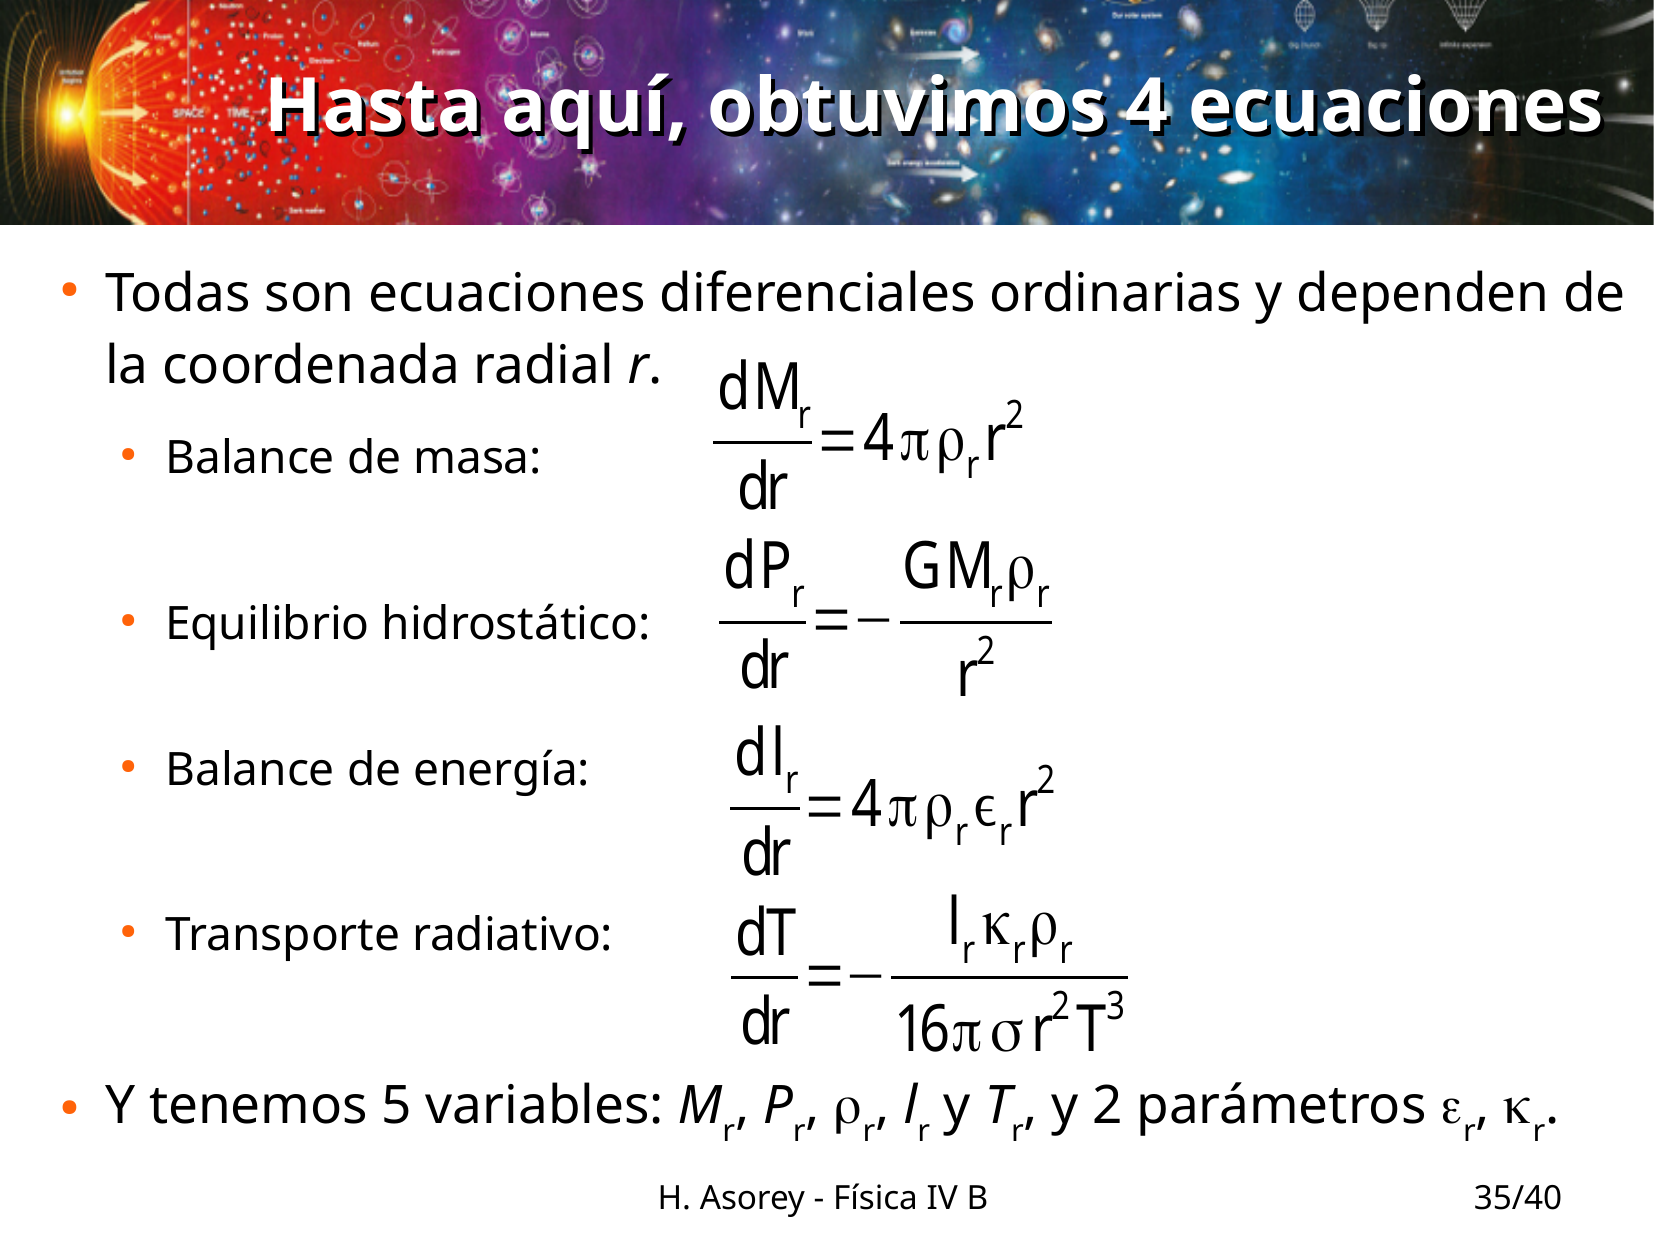

# Hasta aquí, obtuvimos 4 ecuaciones
Todas son ecuaciones diferenciales ordinarias y dependen de la coordenada radial r.
Balance de masa:
Equilibrio hidrostático:
Balance de energía:
Transporte radiativo:
Y tenemos 5 variables: Mr, Pr, rr, lr y Tr, y 2 parámetros er, kr.
H. Asorey - Física IV B
35